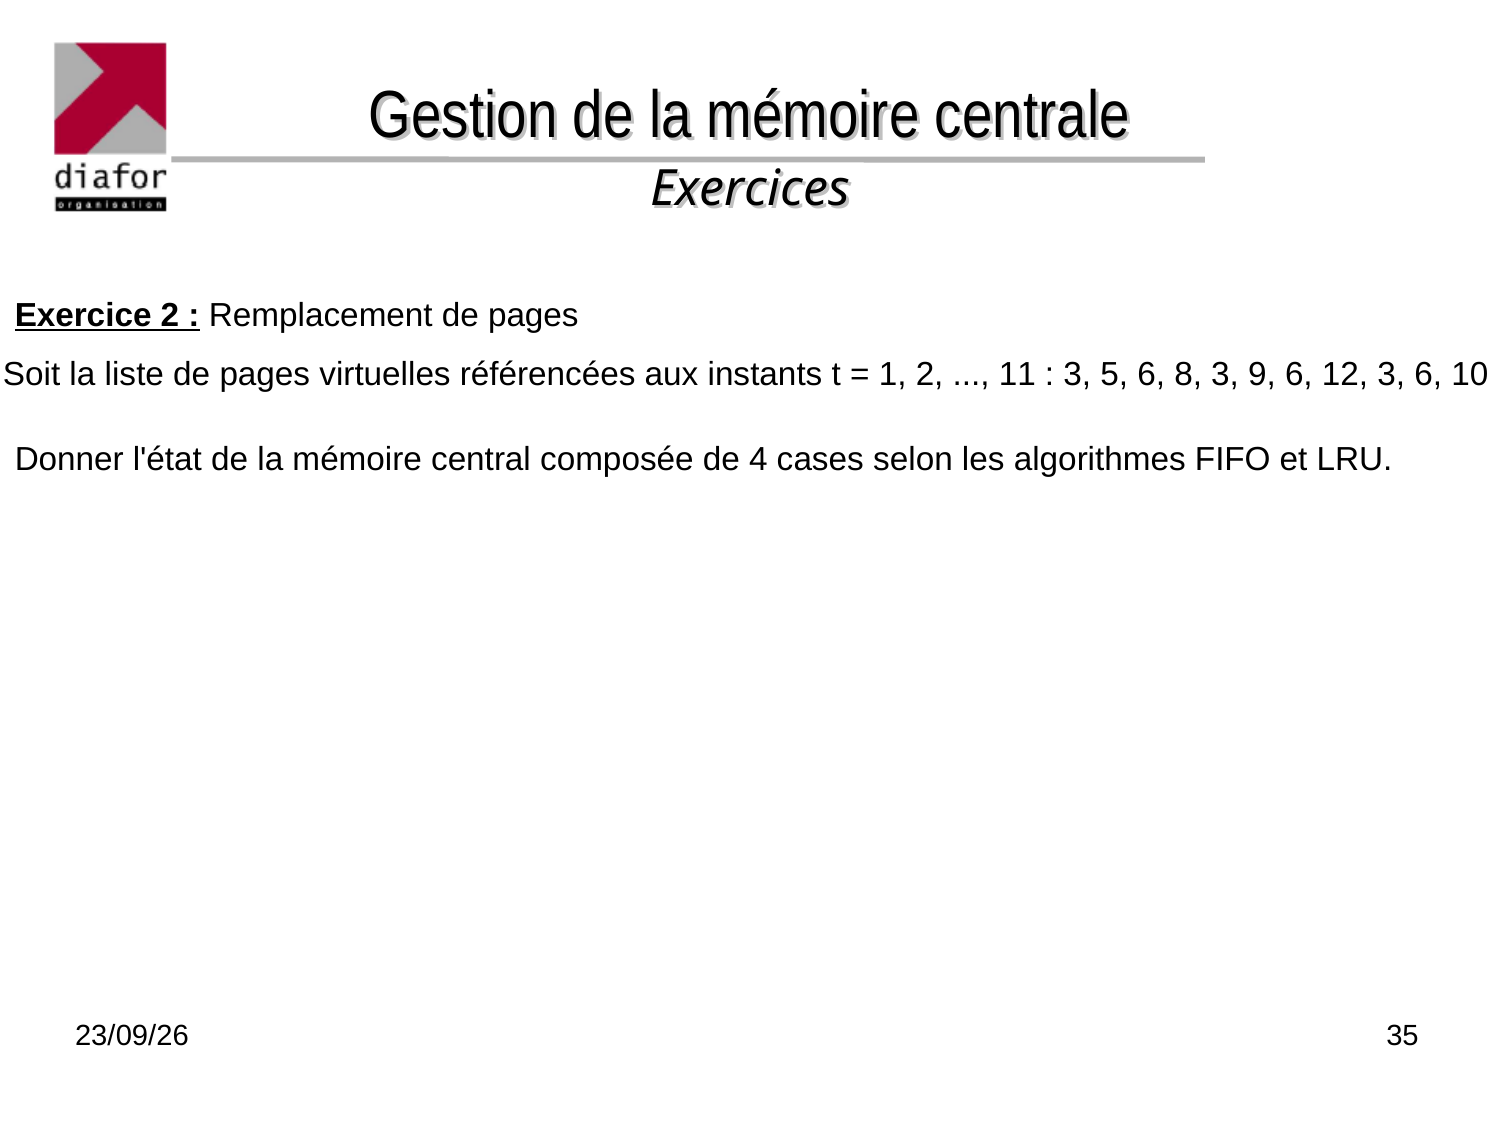

# Gestion de la mémoire centrale Exercices
Exercice 2 : Remplacement de pages
Soit la liste de pages virtuelles référencées aux instants t = 1, 2, ..., 11 : 3, 5, 6, 8, 3, 9, 6, 12, 3, 6, 10
Donner l'état de la mémoire central composée de 4 cases selon les algorithmes FIFO et LRU.
35